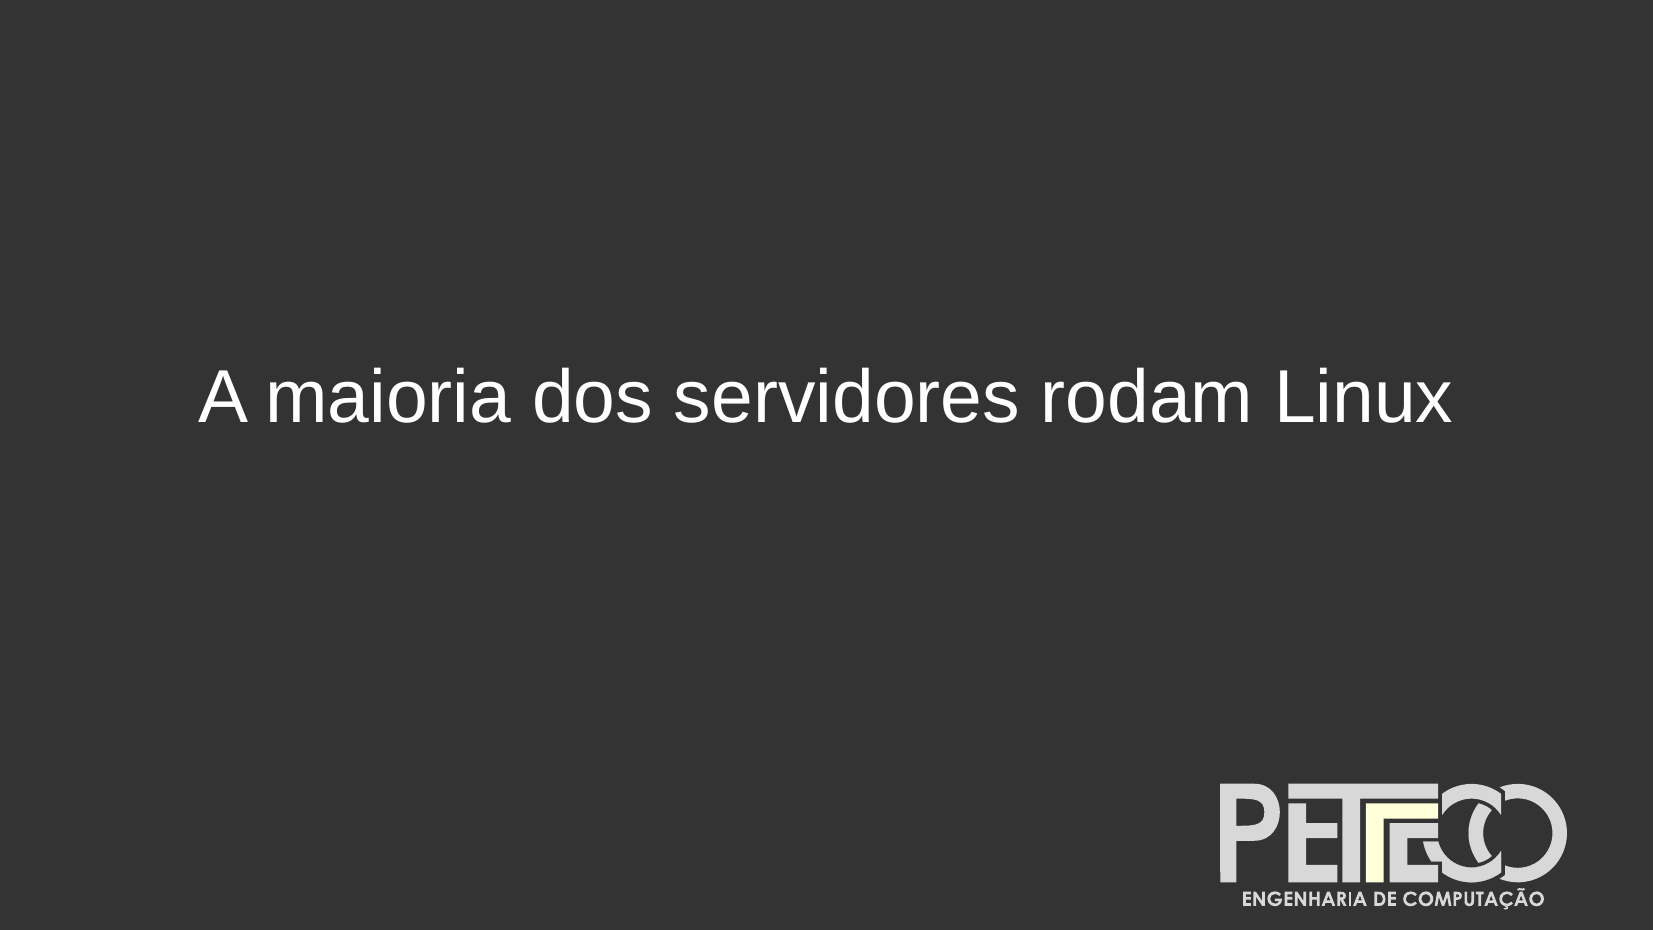

# A maioria dos servidores rodam Linux